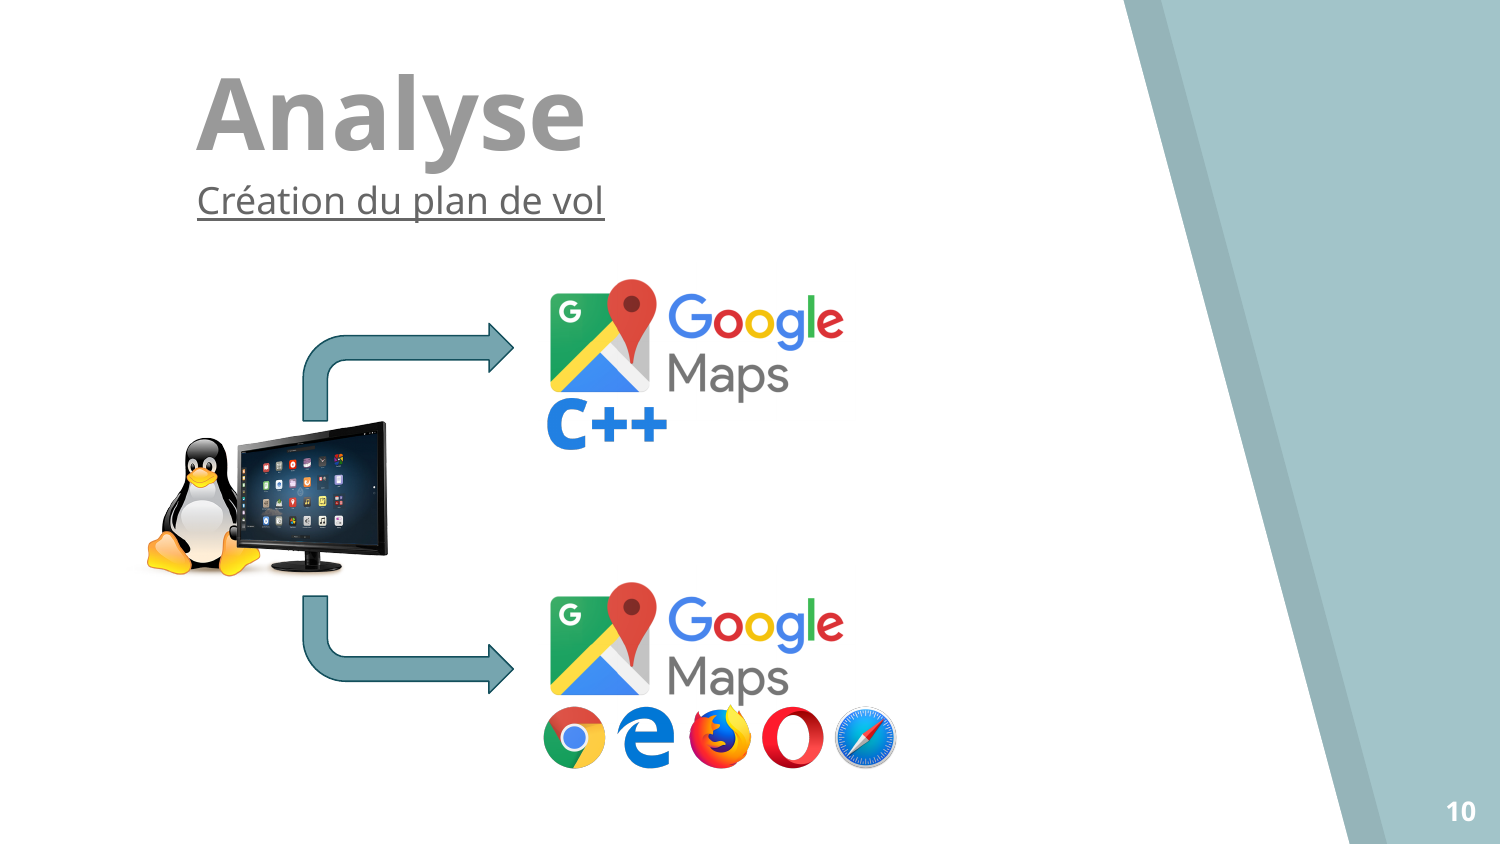

# Analyse
Création du plan de vol
10